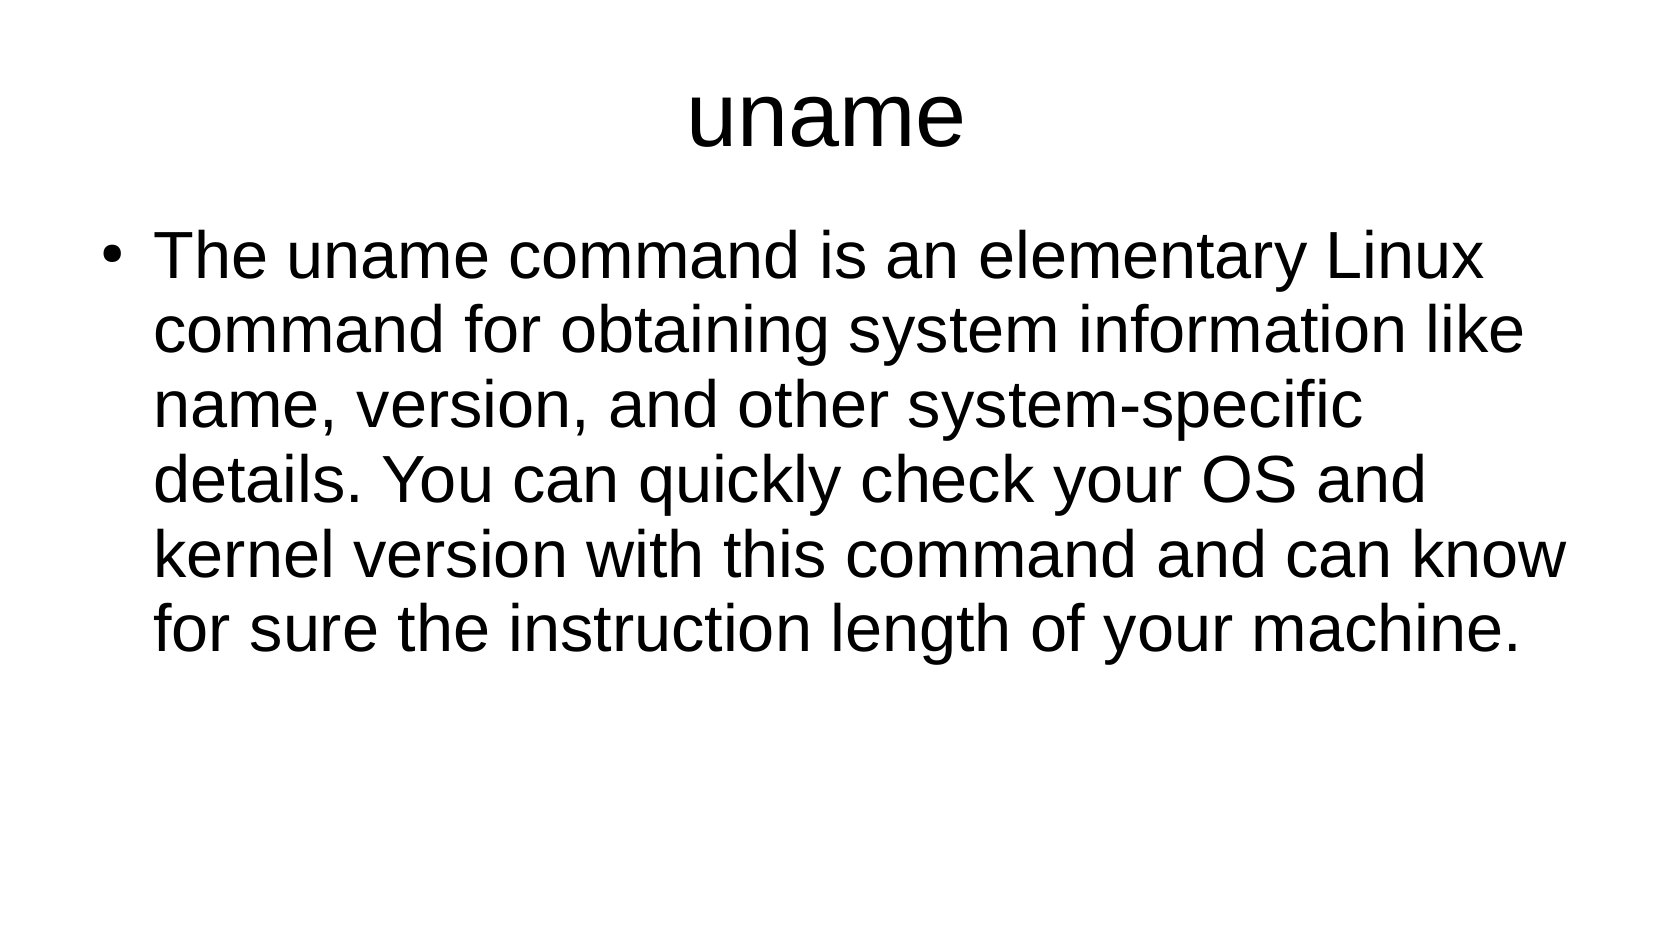

# uname
The uname command is an elementary Linux command for obtaining system information like name, version, and other system-specific details. You can quickly check your OS and kernel version with this command and can know for sure the instruction length of your machine.